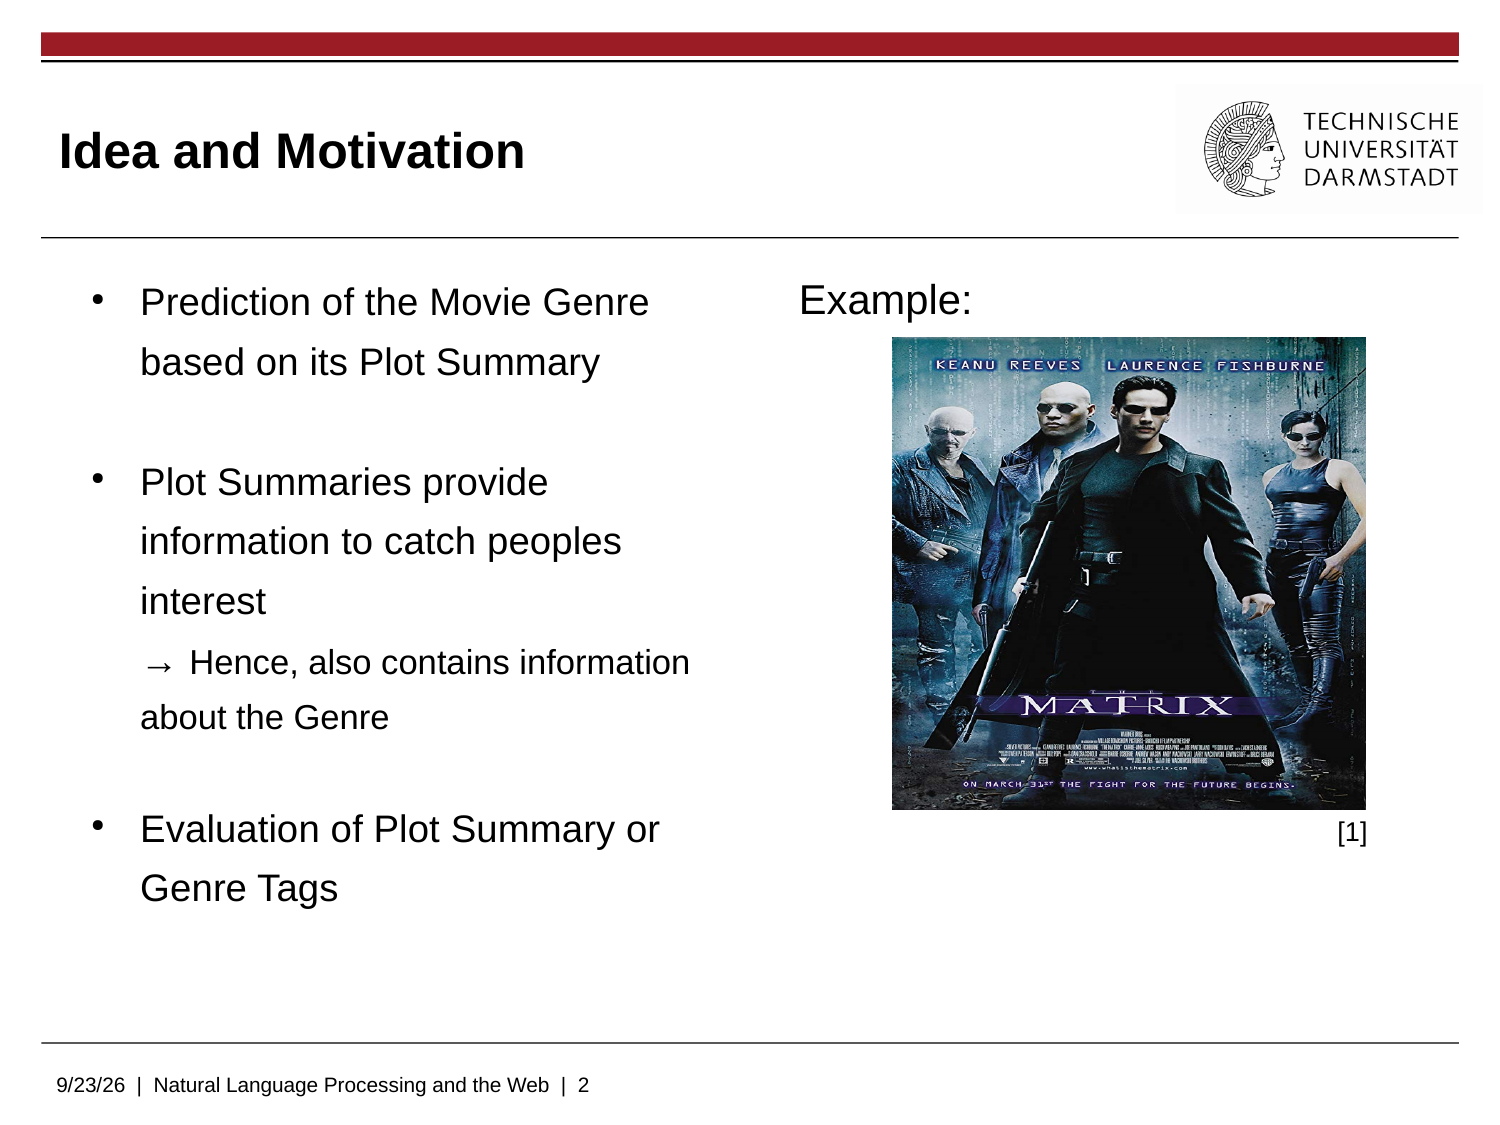

# Idea and Motivation
Prediction of the Movie Genre based on its Plot Summary
Plot Summaries provide information to catch peoples interest
→ Hence, also contains information about the Genre
Evaluation of Plot Summary or Genre Tags
Example:
[1]